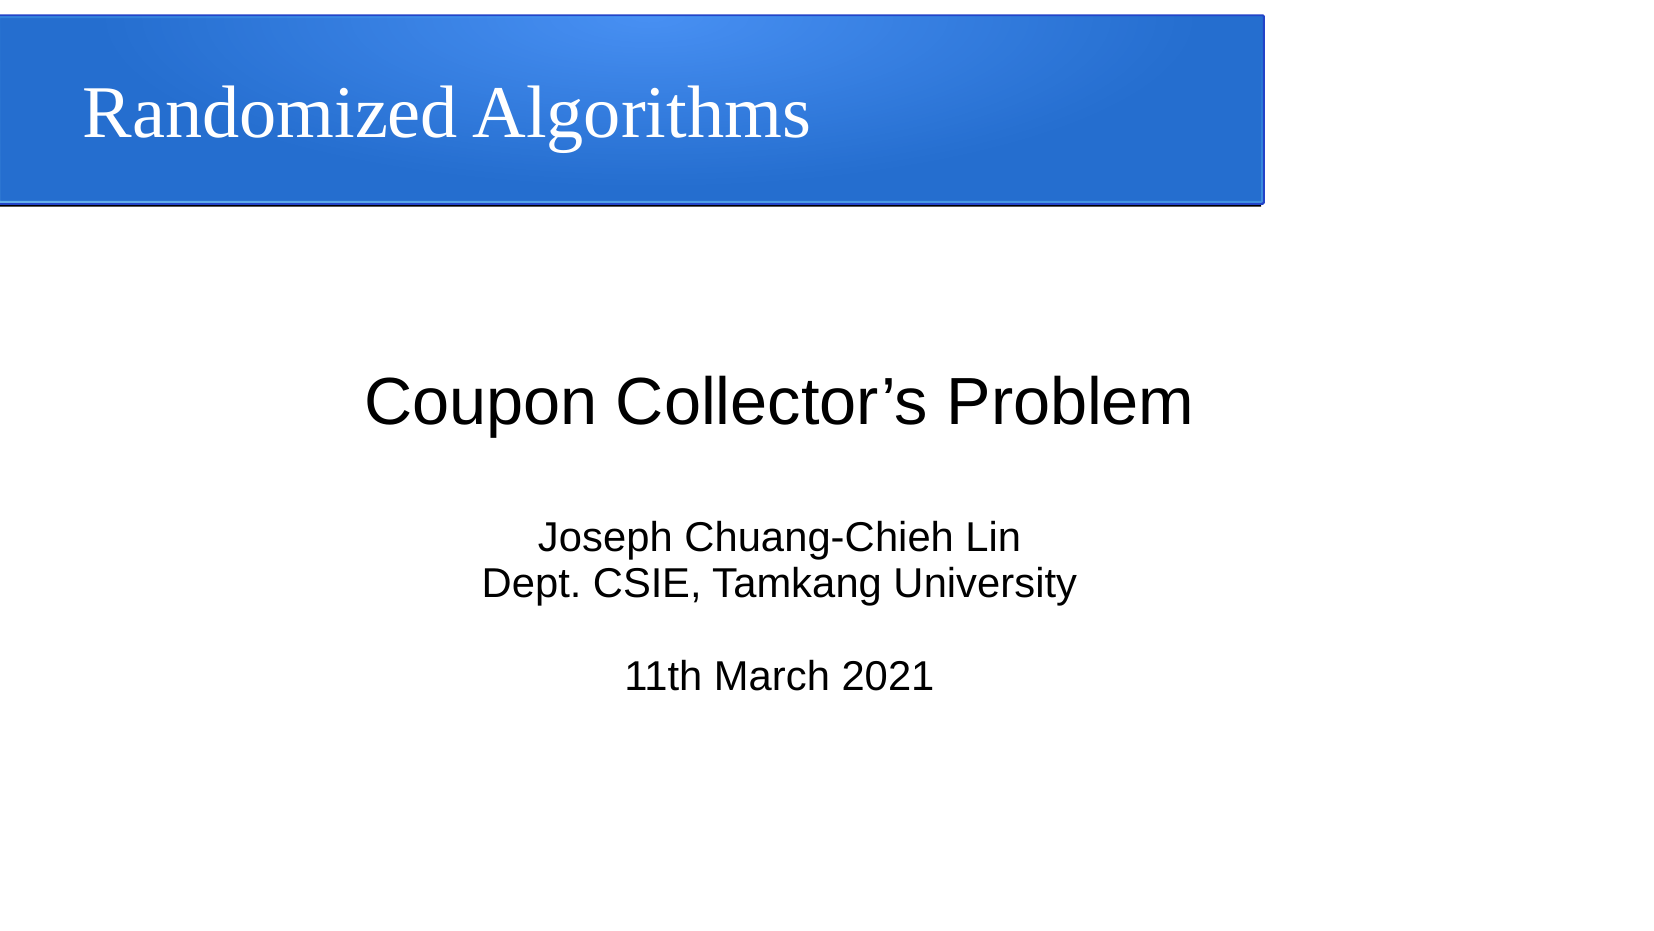

# Randomized Algorithms
Coupon Collector’s Problem
Joseph Chuang-Chieh Lin
Dept. CSIE, Tamkang University
11th March 2021